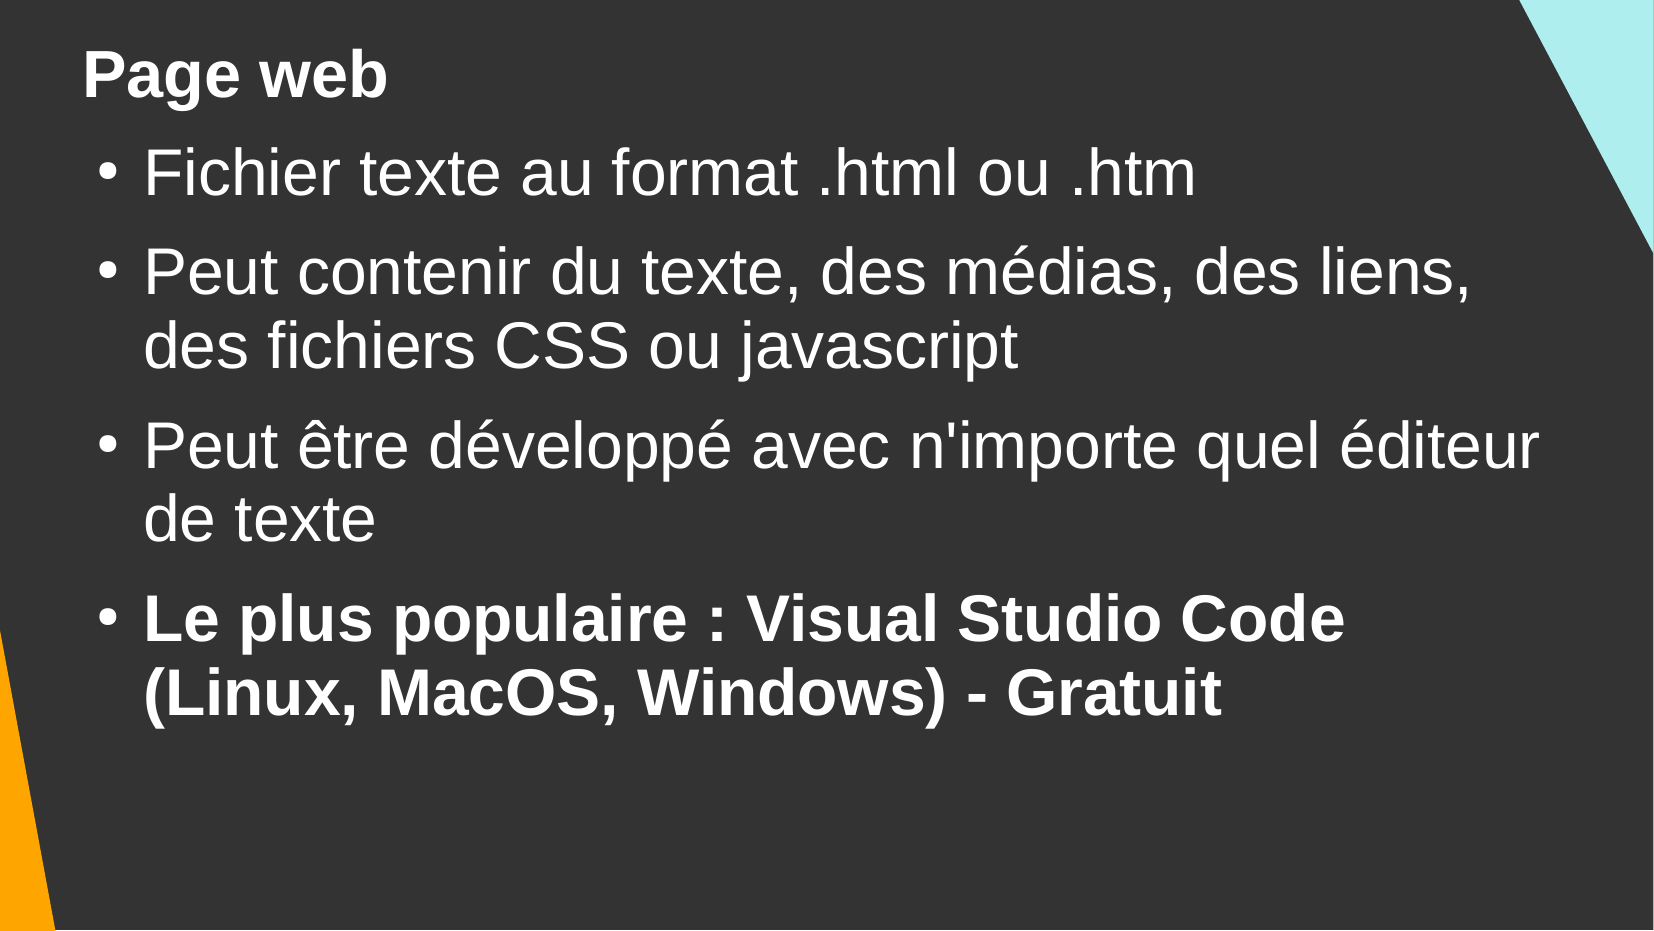

# Page web
Fichier texte au format .html ou .htm
Peut contenir du texte, des médias, des liens, des fichiers CSS ou javascript
Peut être développé avec n'importe quel éditeur de texte
Le plus populaire : Visual Studio Code (Linux, MacOS, Windows) - Gratuit